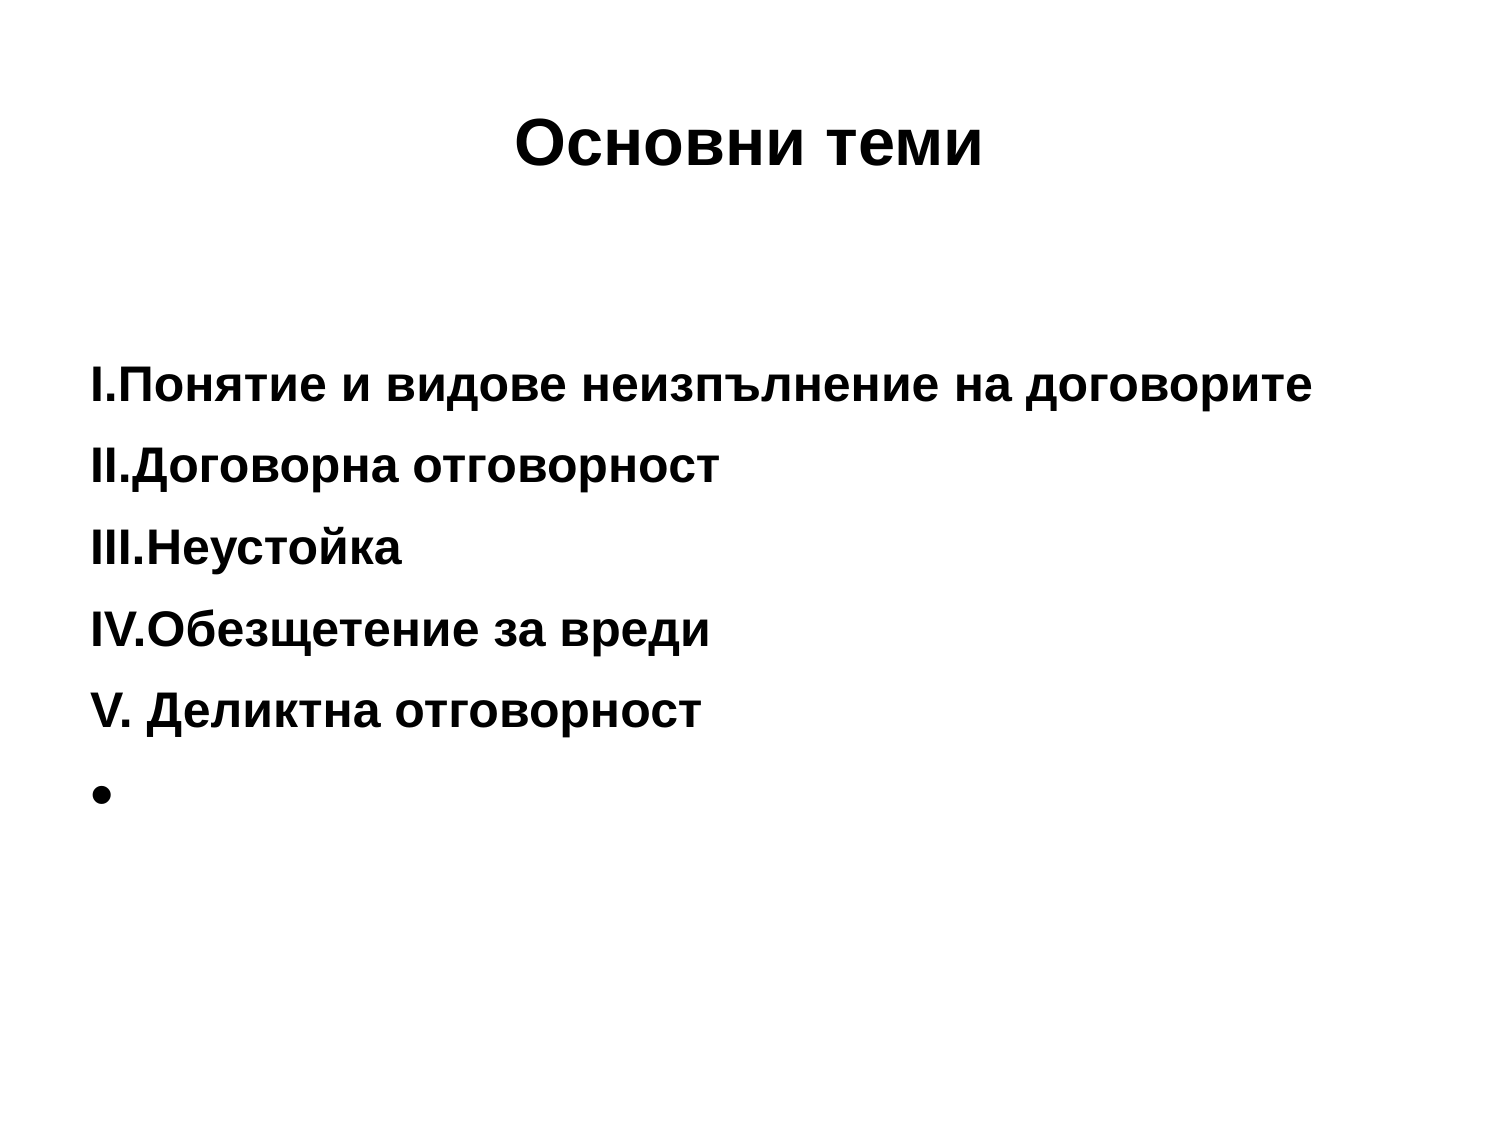

# Основни теми
I.Понятие и видове неизпълнение на договорите
II.Договорна отговорност
III.Нeустойка
IV.Обезщетение за вреди
V. Деликтна отговорност